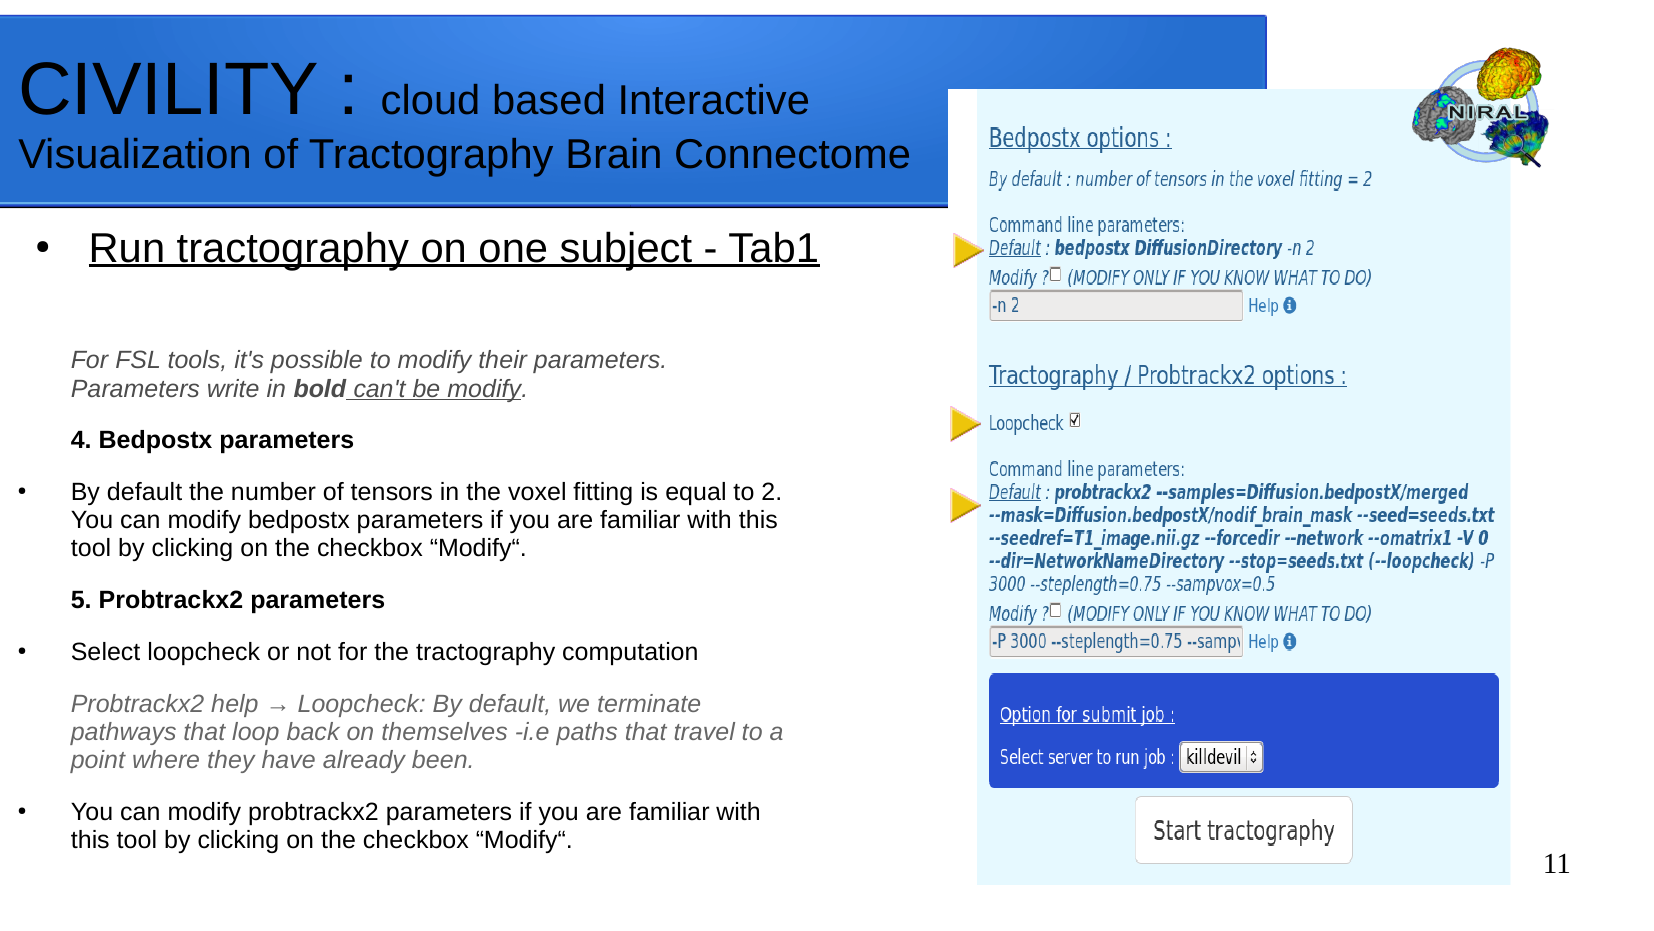

CIVILITY : cloud based Interactive Visualization of Tractography Brain Connectome
# Run tractography on one subject - Tab1
For FSL tools, it's possible to modify their parameters. Parameters write in bold can't be modify.
4. Bedpostx parameters
By default the number of tensors in the voxel fitting is equal to 2. You can modify bedpostx parameters if you are familiar with this tool by clicking on the checkbox “Modify“.
5. Probtrackx2 parameters
Select loopcheck or not for the tractography computation
Probtrackx2 help → Loopcheck: By default, we terminate pathways that loop back on themselves -i.e paths that travel to a point where they have already been.
You can modify probtrackx2 parameters if you are familiar with this tool by clicking on the checkbox “Modify“.
11